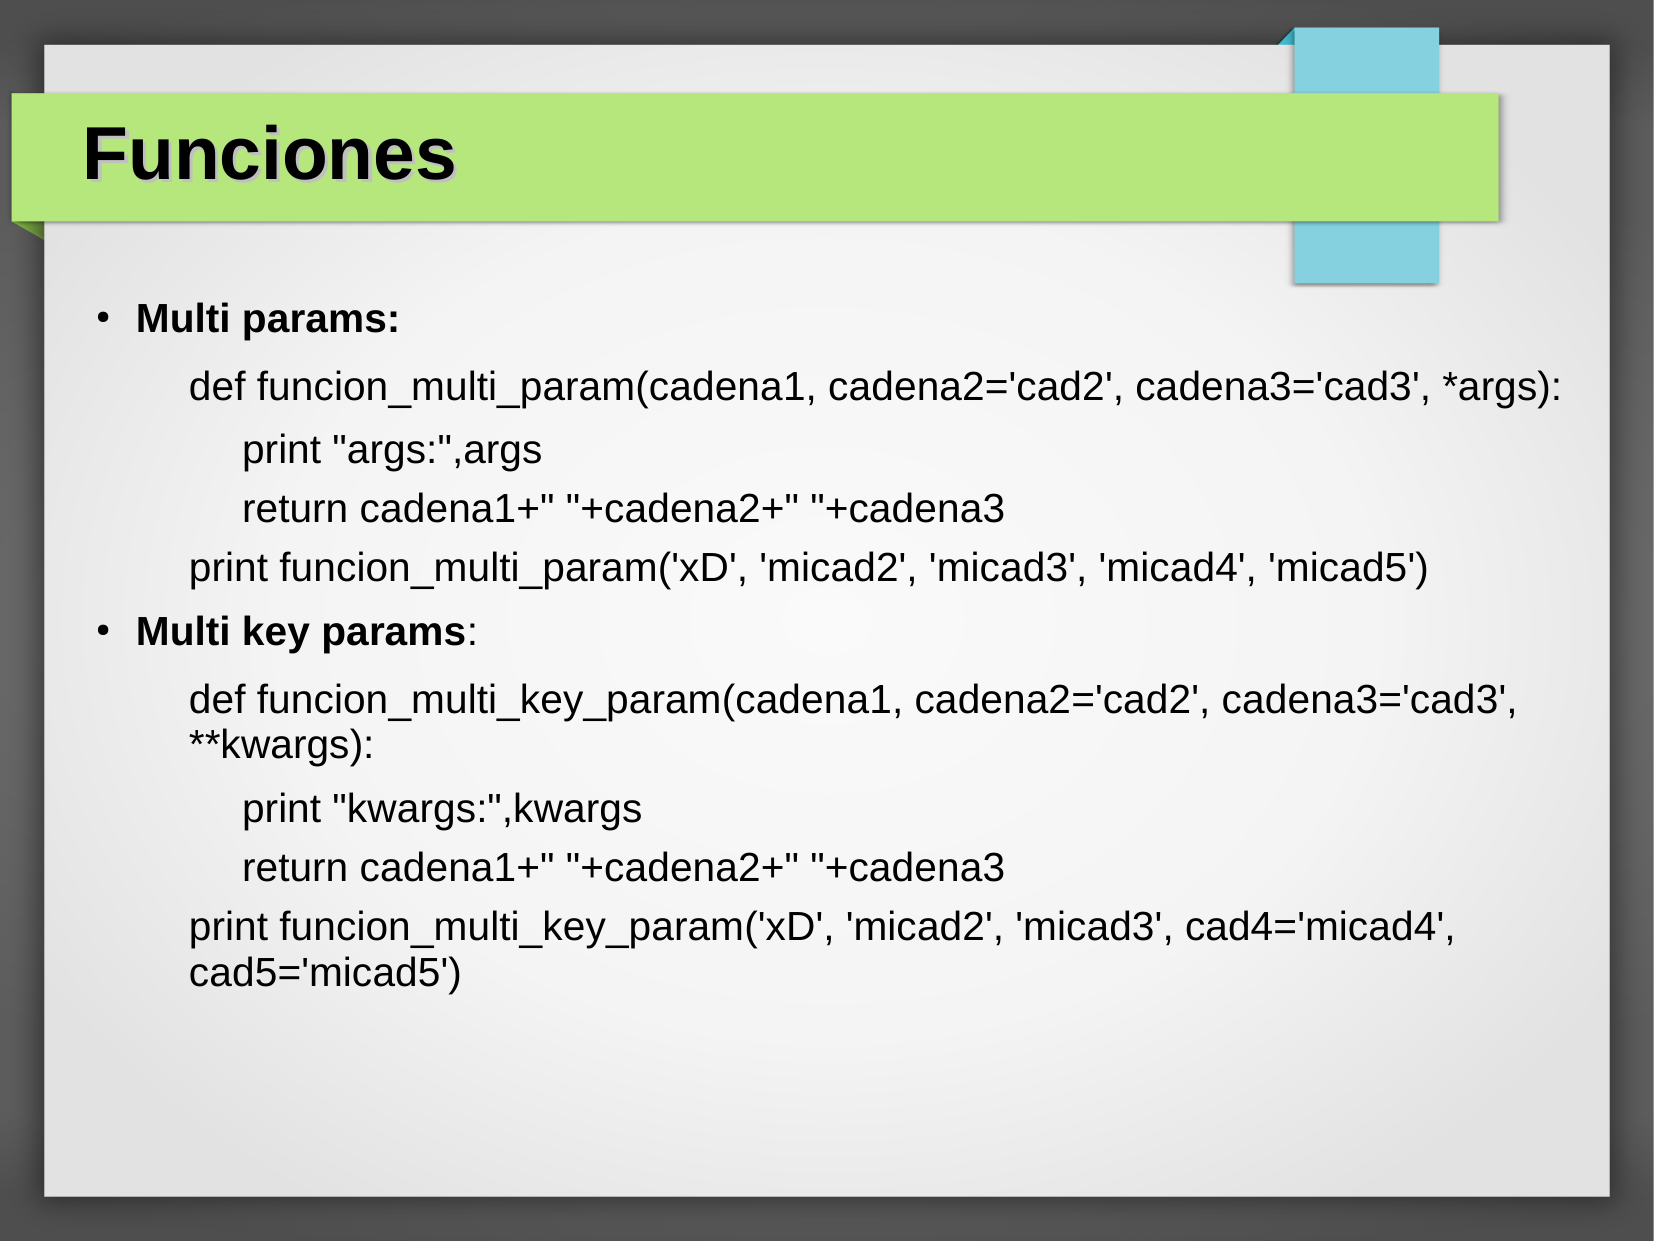

# Funciones
Multi params:
def funcion_multi_param(cadena1, cadena2='cad2', cadena3='cad3', *args):
print "args:",args
return cadena1+" "+cadena2+" "+cadena3
print funcion_multi_param('xD', 'micad2', 'micad3', 'micad4', 'micad5')
Multi key params:
def funcion_multi_key_param(cadena1, cadena2='cad2', cadena3='cad3', **kwargs):
print "kwargs:",kwargs
return cadena1+" "+cadena2+" "+cadena3
print funcion_multi_key_param('xD', 'micad2', 'micad3', cad4='micad4', cad5='micad5')